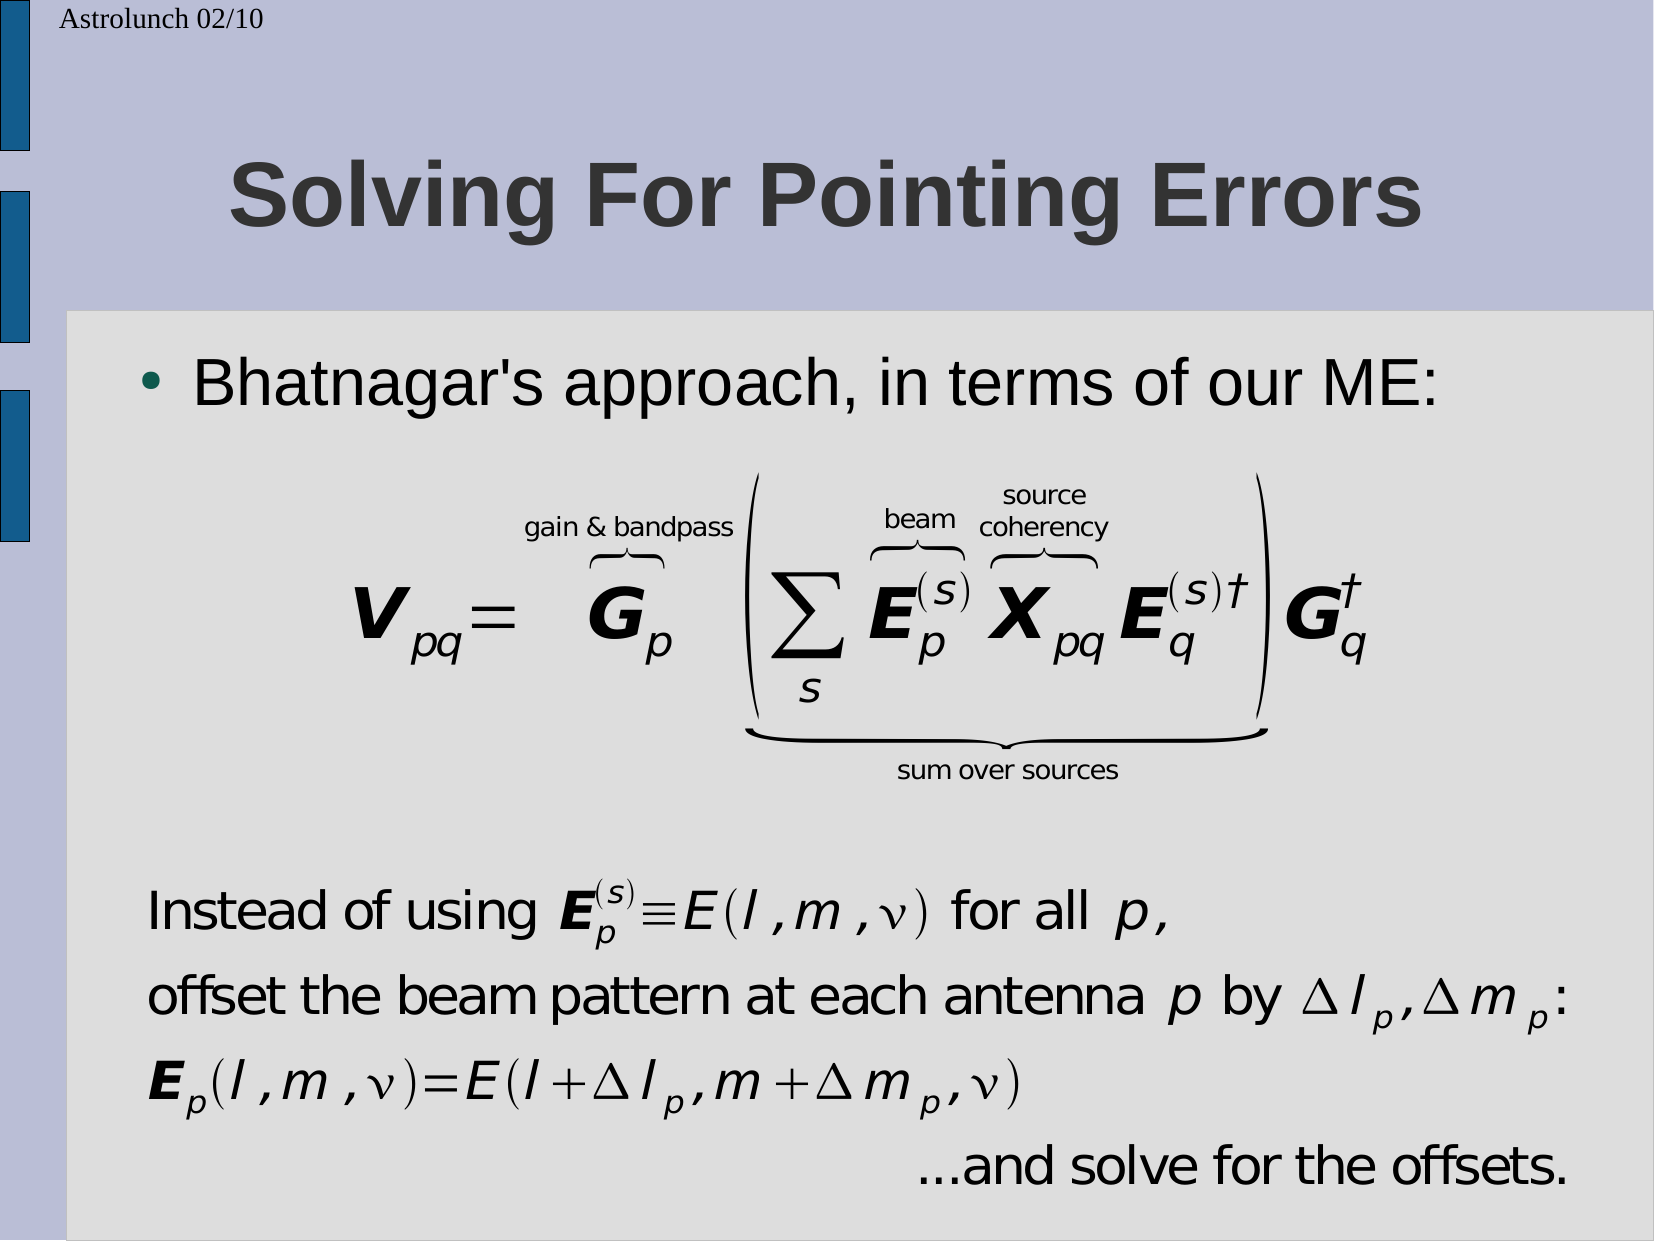

Astrolunch 02/10
# Solving For Pointing Errors
Bhatnagar's approach, in terms of our ME: